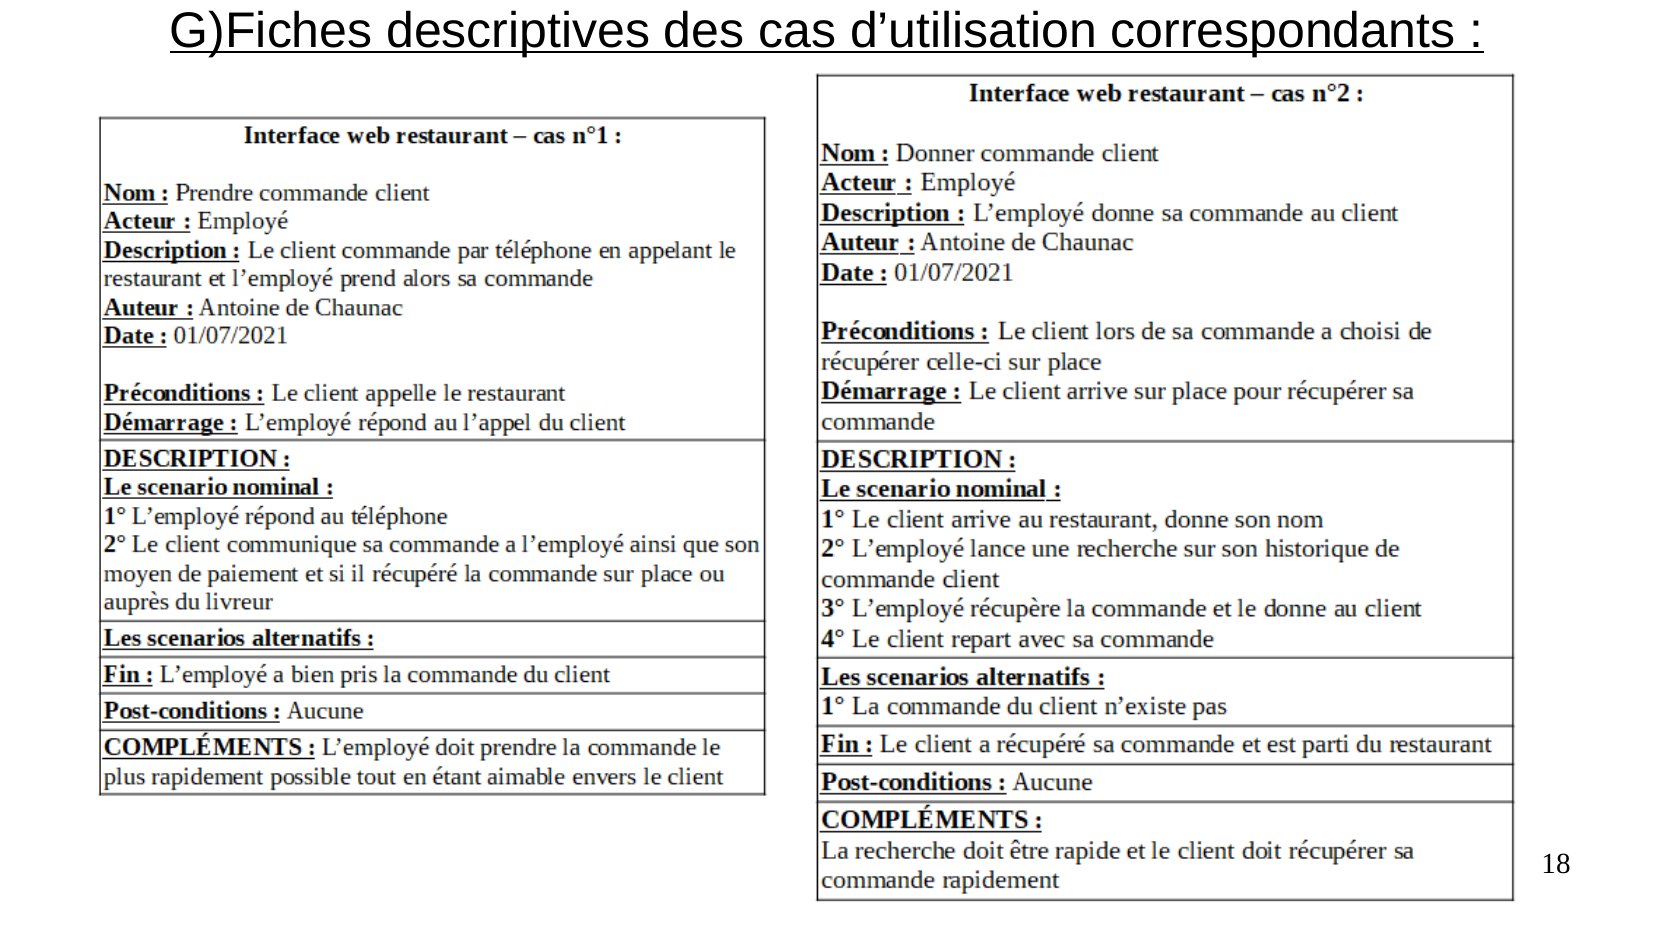

# G)Fiches descriptives des cas d’utilisation correspondants :
18